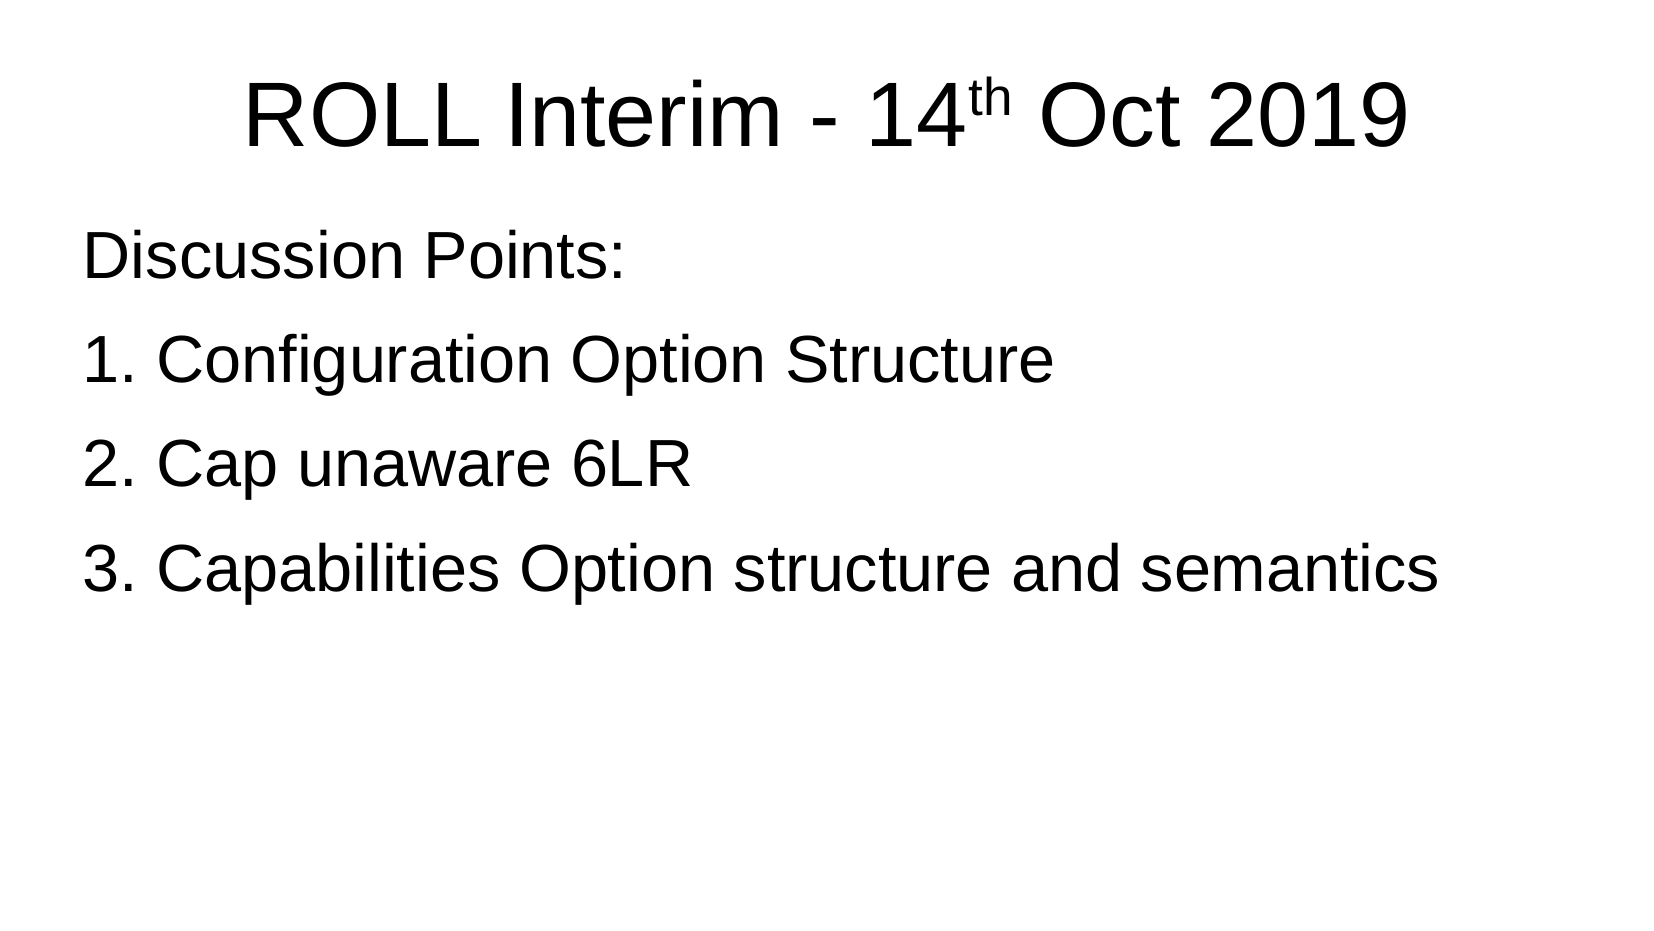

# ROLL Interim - 14th Oct 2019
Discussion Points:
1. Configuration Option Structure
2. Cap unaware 6LR
3. Capabilities Option structure and semantics